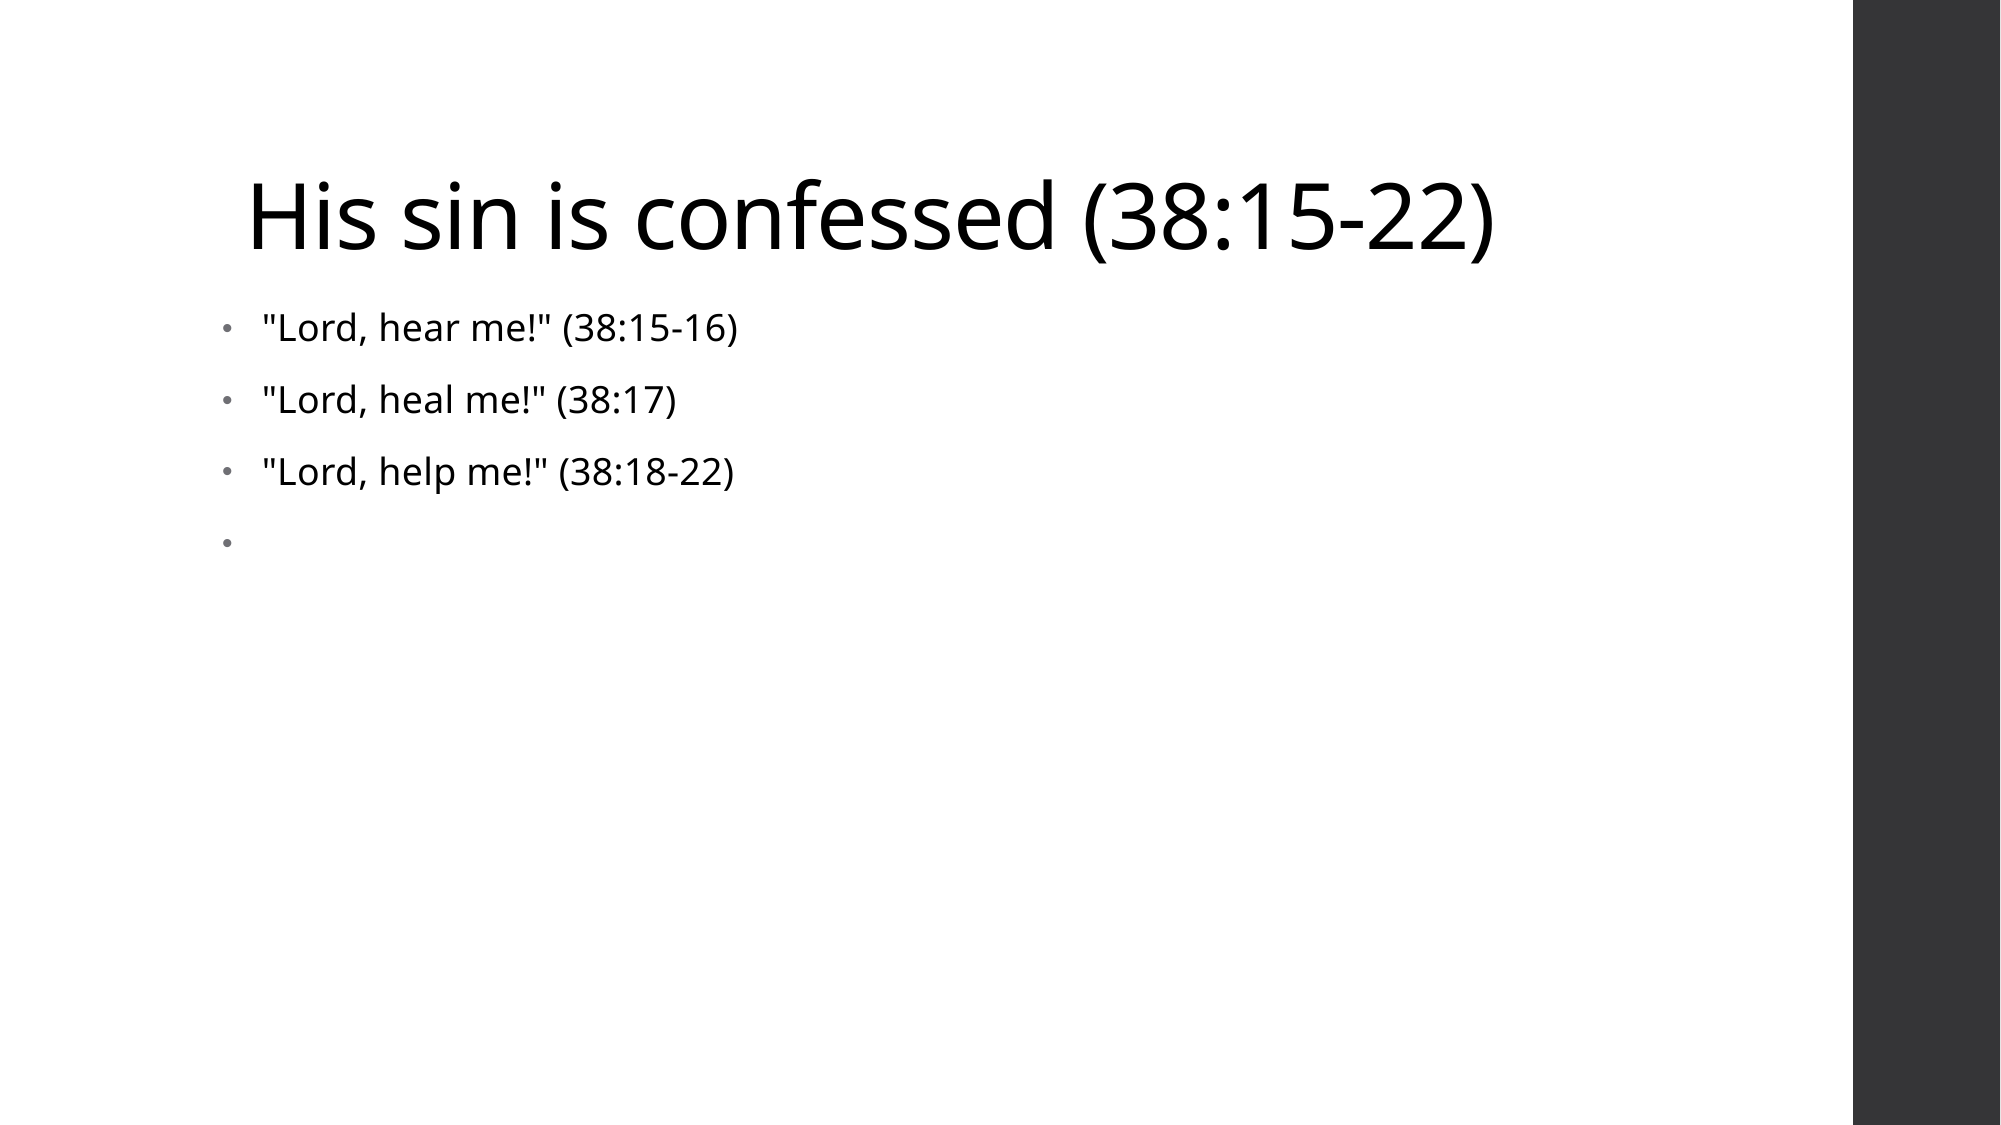

# His sin is confessed (38:15-22)
 "Lord, hear me!" (38:15-16)
 "Lord, heal me!" (38:17)
 "Lord, help me!" (38:18-22)